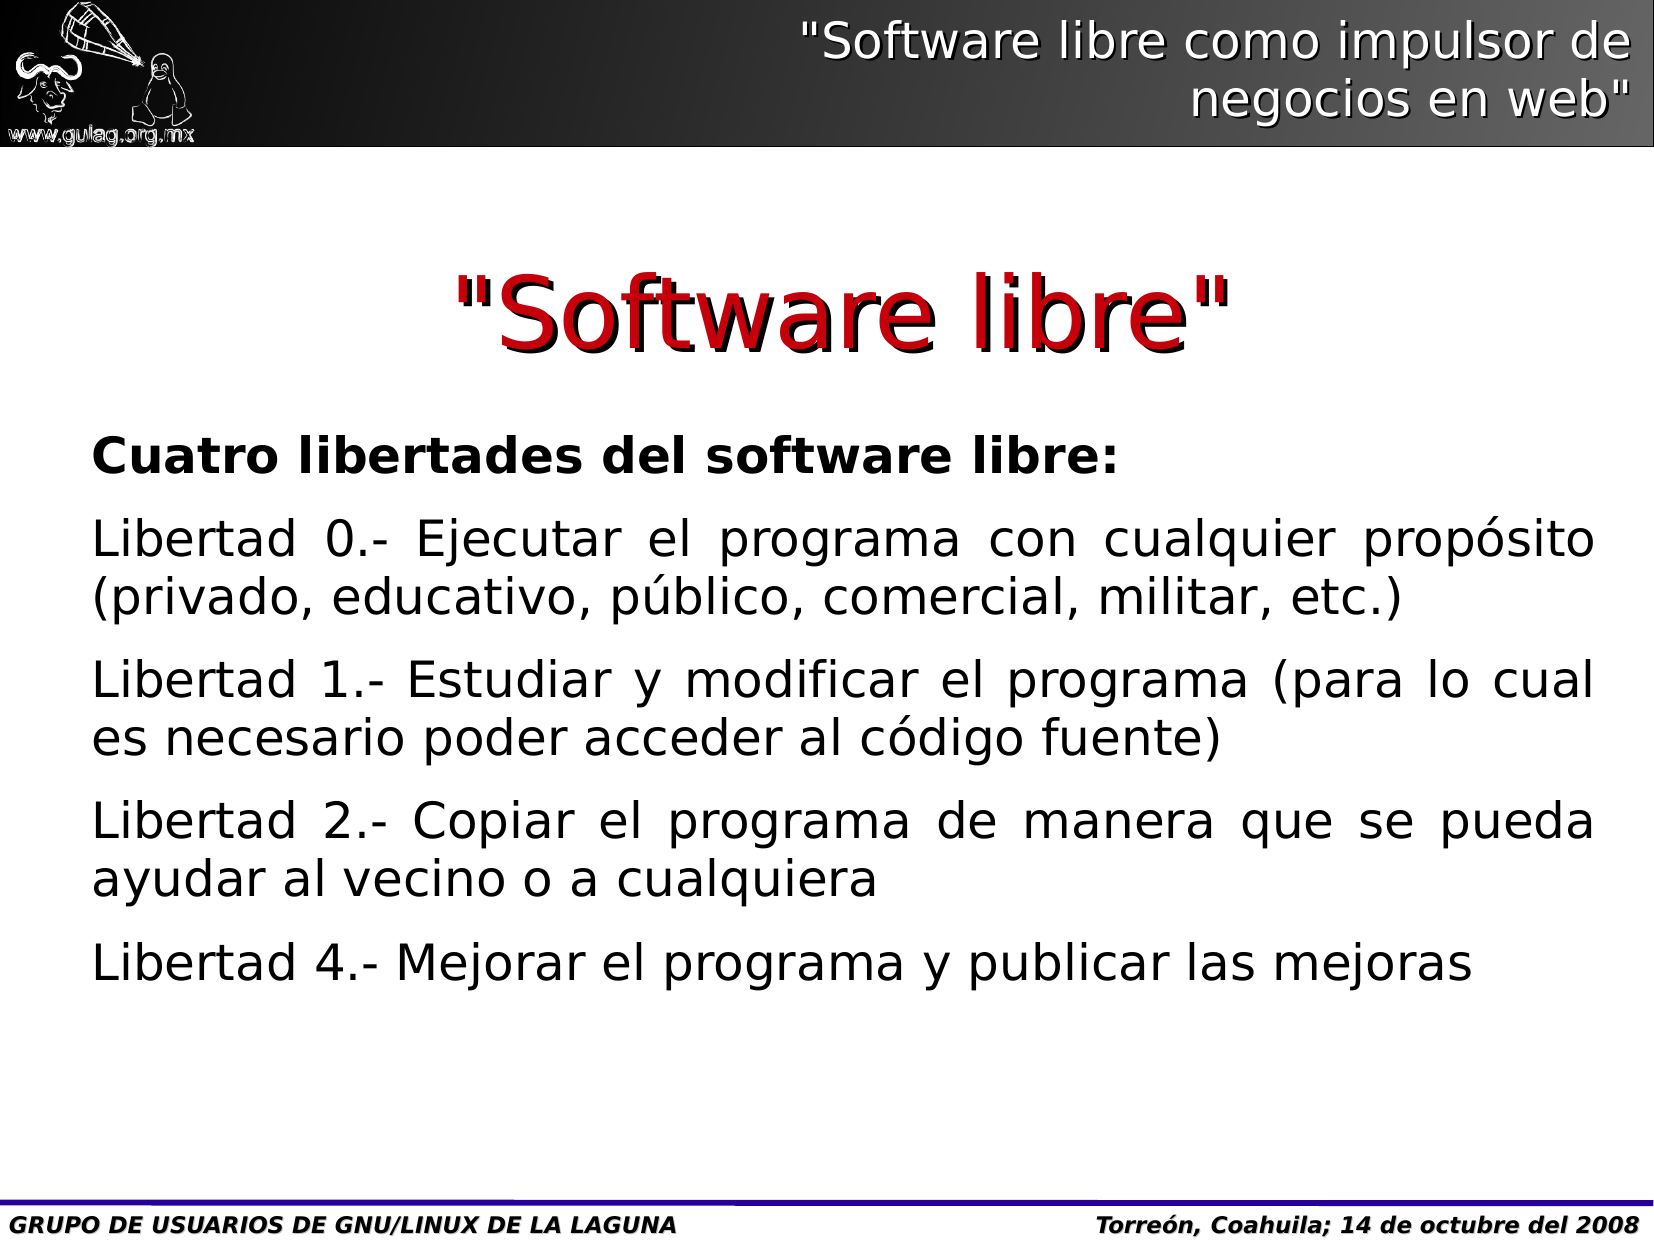

"Software libre como impulsor de negocios en web"
GRUPO DE USUARIOS DE GNU/LINUX DE LA LAGUNA
Torreón, Coahuila; 14 de octubre del 2008
"Software libre"
Cuatro libertades del software libre:
Libertad 0.- Ejecutar el programa con cualquier propósito (privado, educativo, público, comercial, militar, etc.)
Libertad 1.- Estudiar y modificar el programa (para lo cual es necesario poder acceder al código fuente)
Libertad 2.- Copiar el programa de manera que se pueda ayudar al vecino o a cualquiera
Libertad 4.- Mejorar el programa y publicar las mejoras